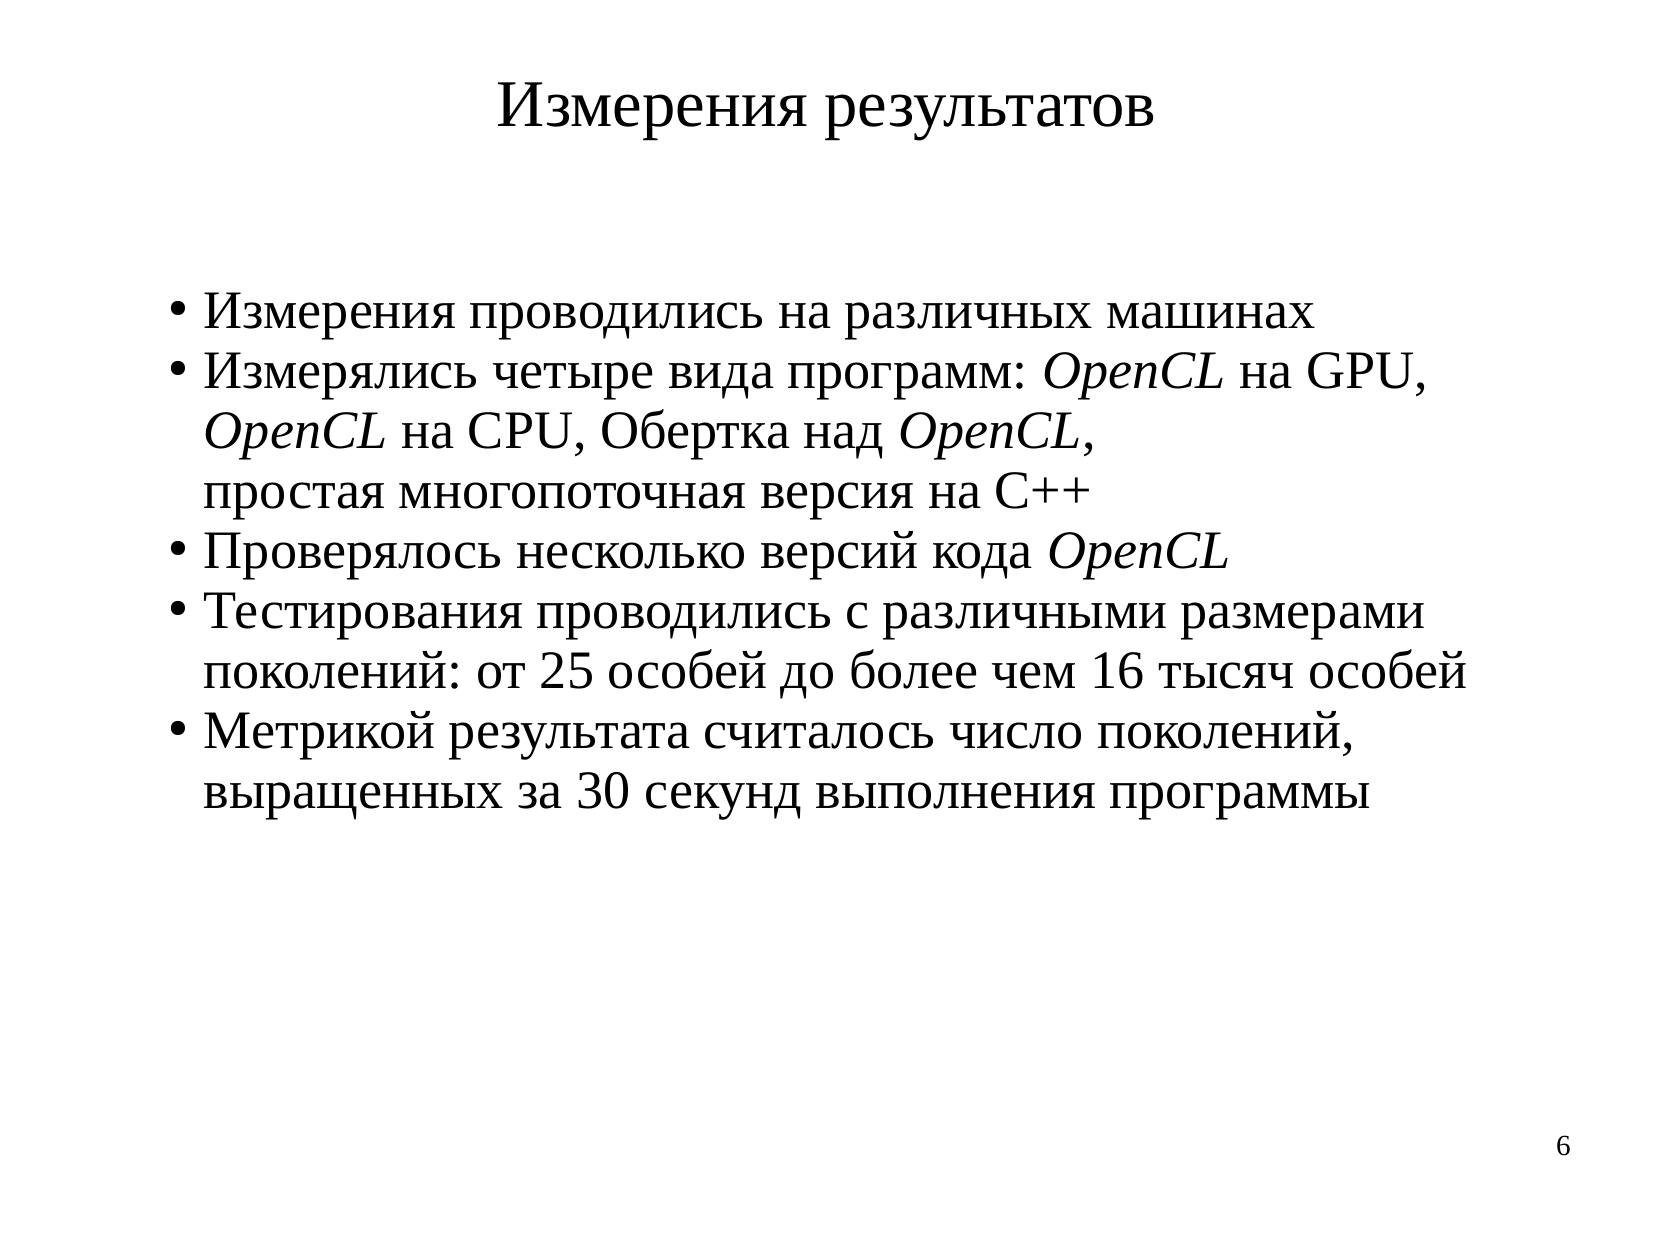

Измерения результатов
Измерения проводились на различных машинах
Измерялись четыре вида программ: OpenCL на GPU,
OpenCL на CPU, Обертка над OpenCL,
простая многопоточная версия на C++
Проверялось несколько версий кода OpenCL
Тестирования проводились с различными размерами
поколений: от 25 особей до более чем 16 тысяч особей
Метрикой результата считалось число поколений,
выращенных за 30 секунд выполнения программы
6